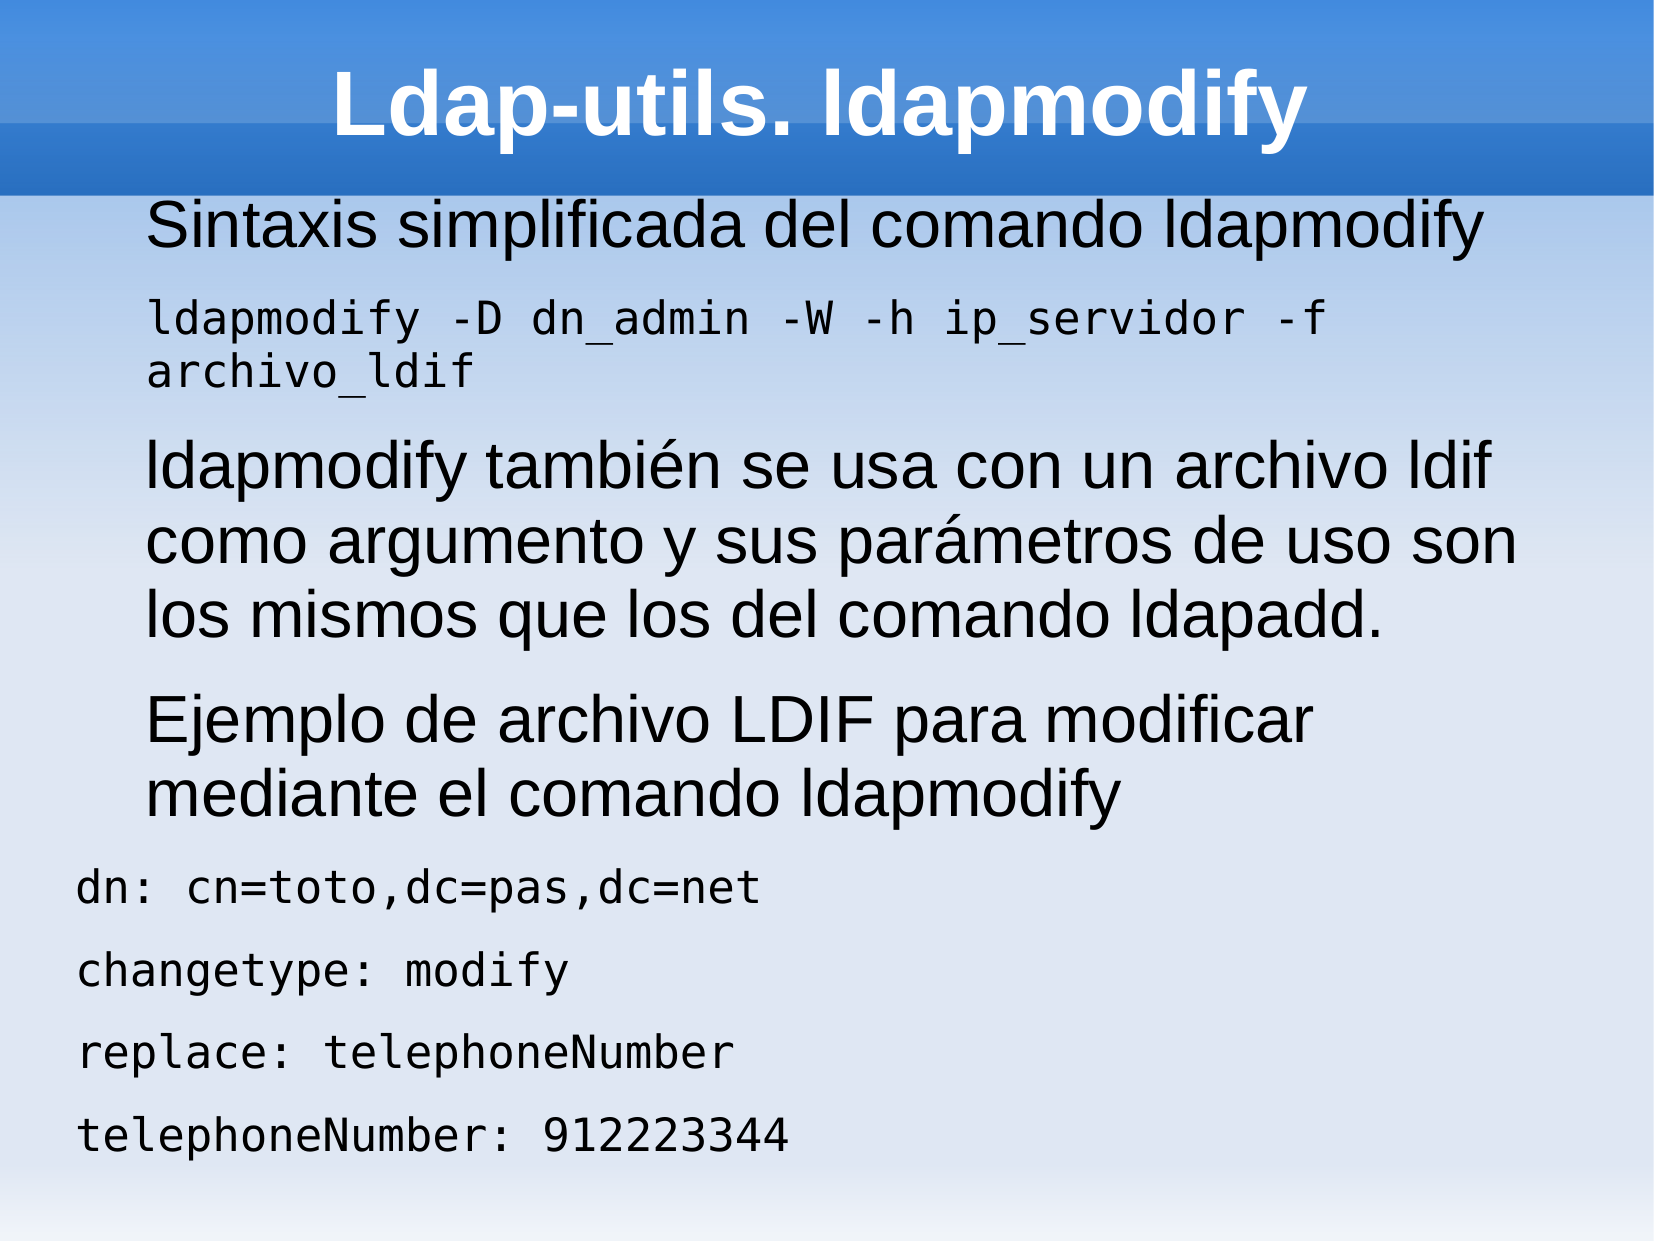

# Ldap-utils. ldapmodify
Sintaxis simplificada del comando ldapmodify
ldapmodify -D dn_admin -W -h ip_servidor -f archivo_ldif
ldapmodify también se usa con un archivo ldif como argumento y sus parámetros de uso son los mismos que los del comando ldapadd.
Ejemplo de archivo LDIF para modificar mediante el comando ldapmodify
dn: cn=toto,dc=pas,dc=net
changetype: modify
replace: telephoneNumber
telephoneNumber: 912223344